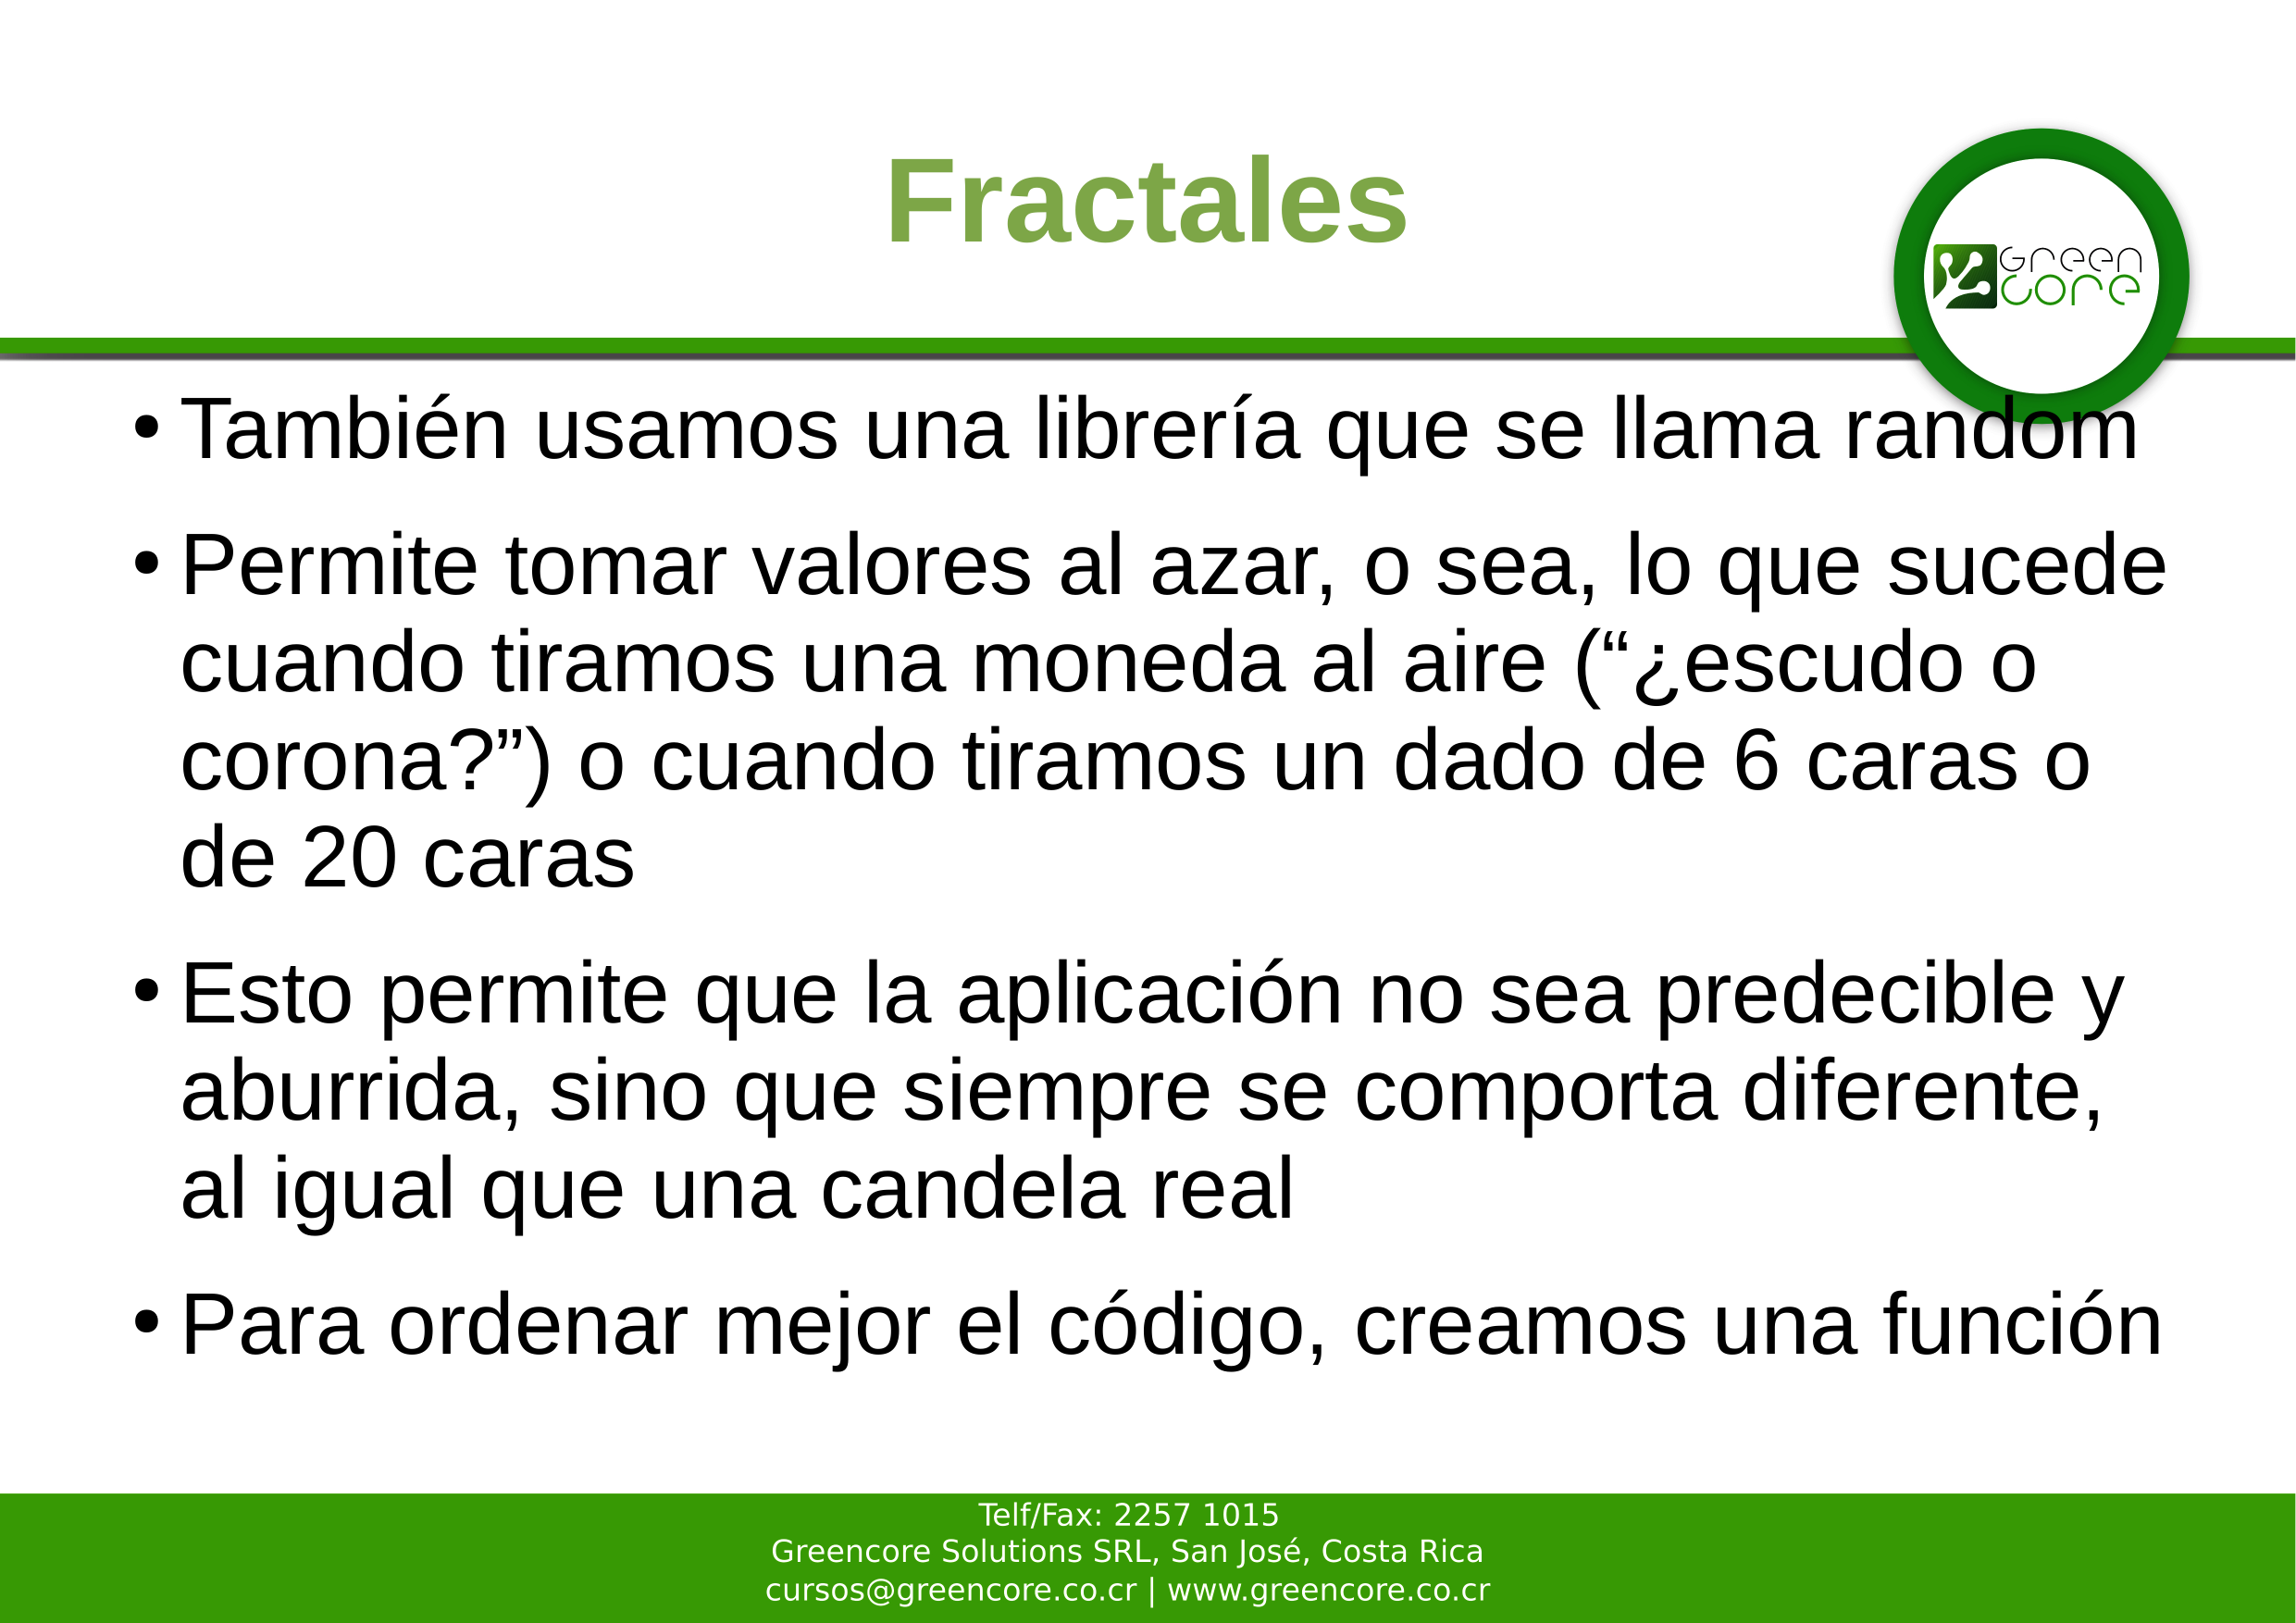

# Fractales
También usamos una librería que se llama random
Permite tomar valores al azar, o sea, lo que sucede cuando tiramos una moneda al aire (“¿escudo o corona?”) o cuando tiramos un dado de 6 caras o de 20 caras
Esto permite que la aplicación no sea predecible y aburrida, sino que siempre se comporta diferente, al igual que una candela real
Para ordenar mejor el código, creamos una función